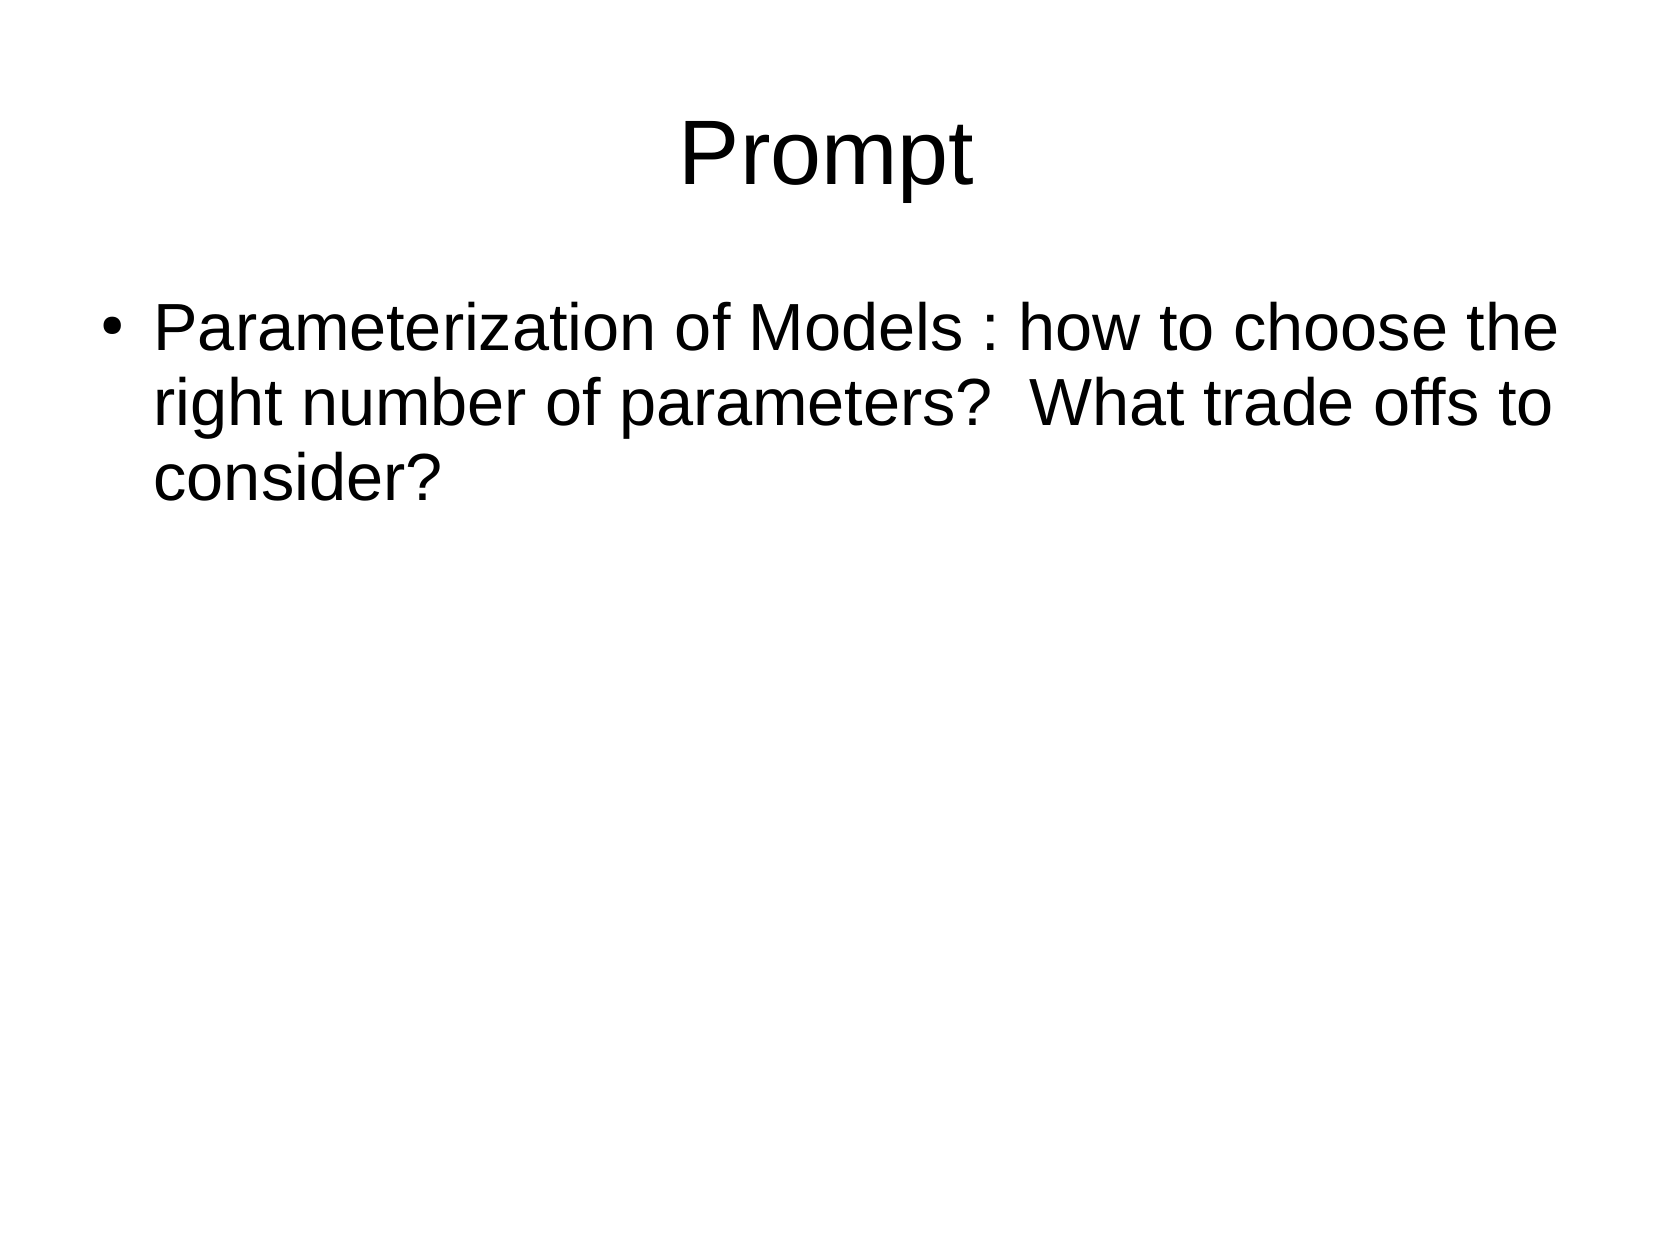

# Prompt
Parameterization of Models : how to choose the right number of parameters? What trade offs to consider?